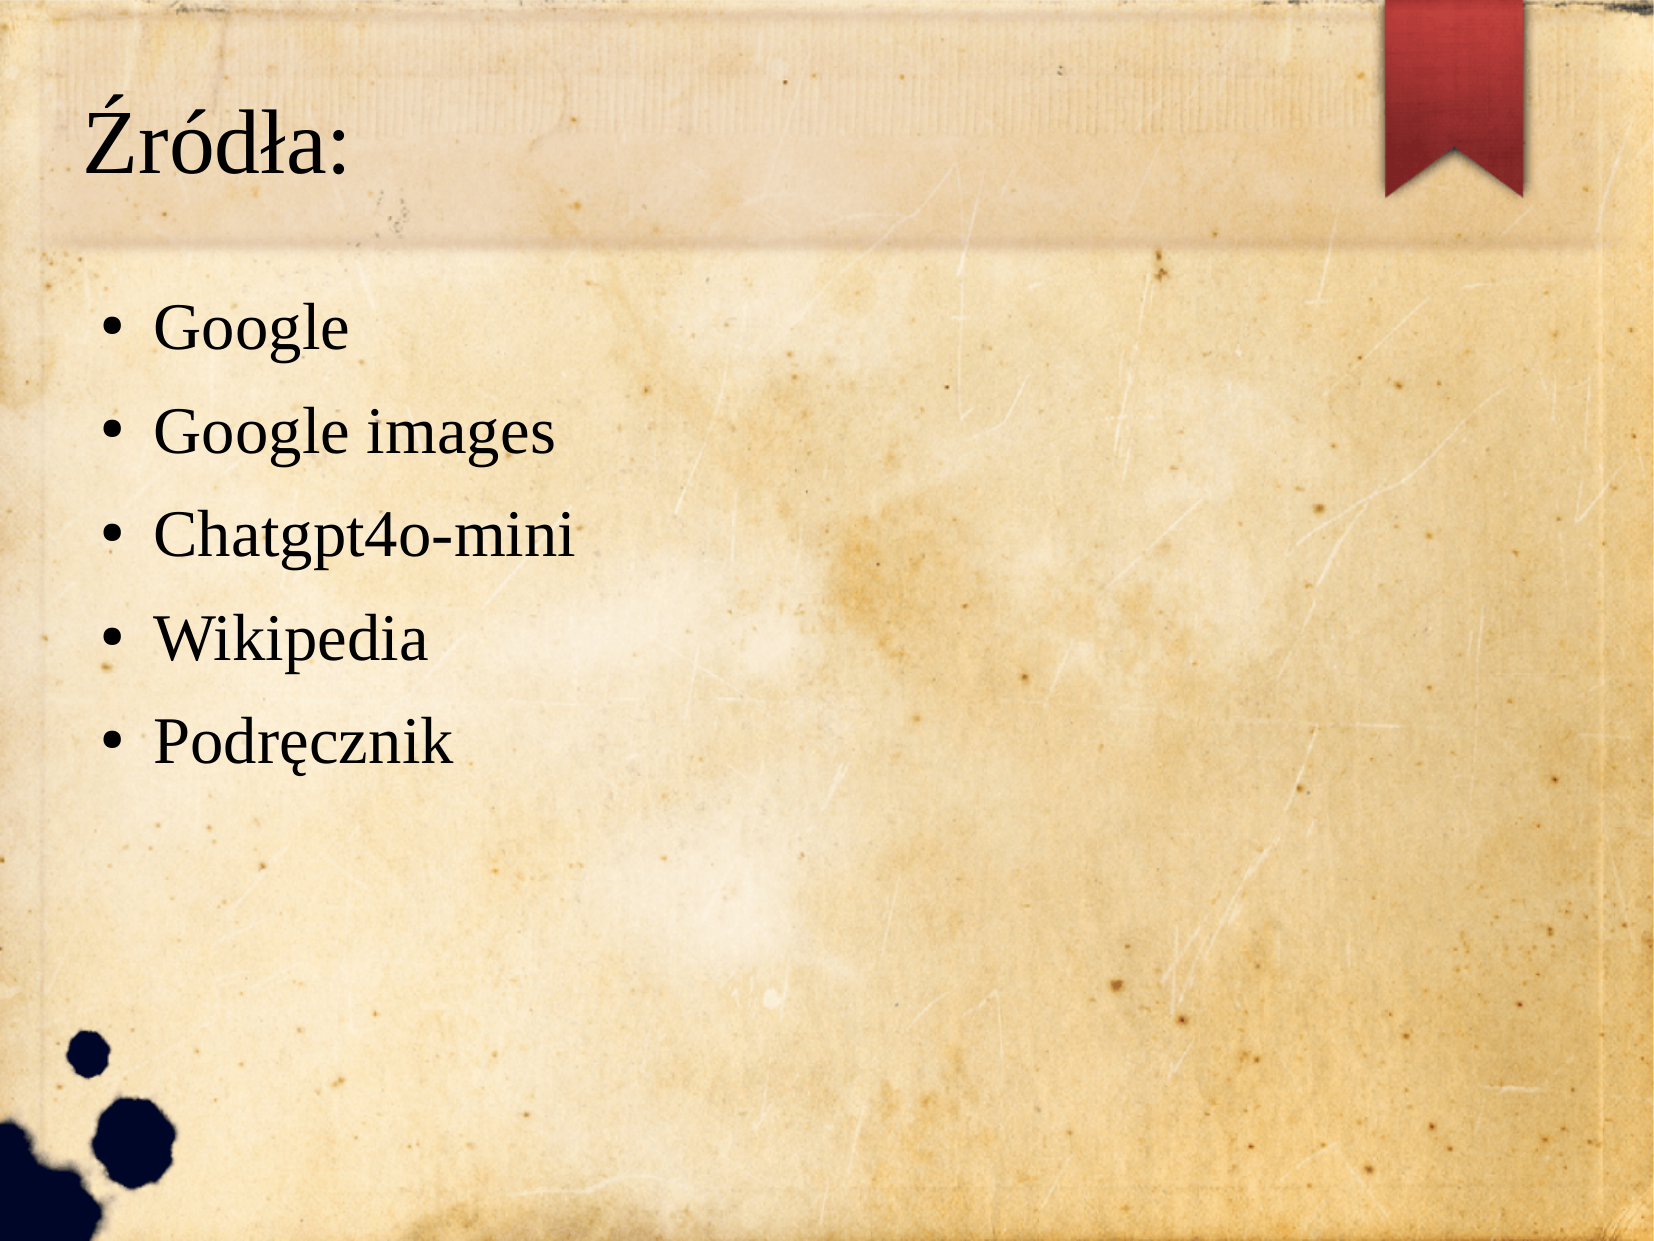

# Źródła:
Google
Google images
Chatgpt4o-mini
Wikipedia
Podręcznik